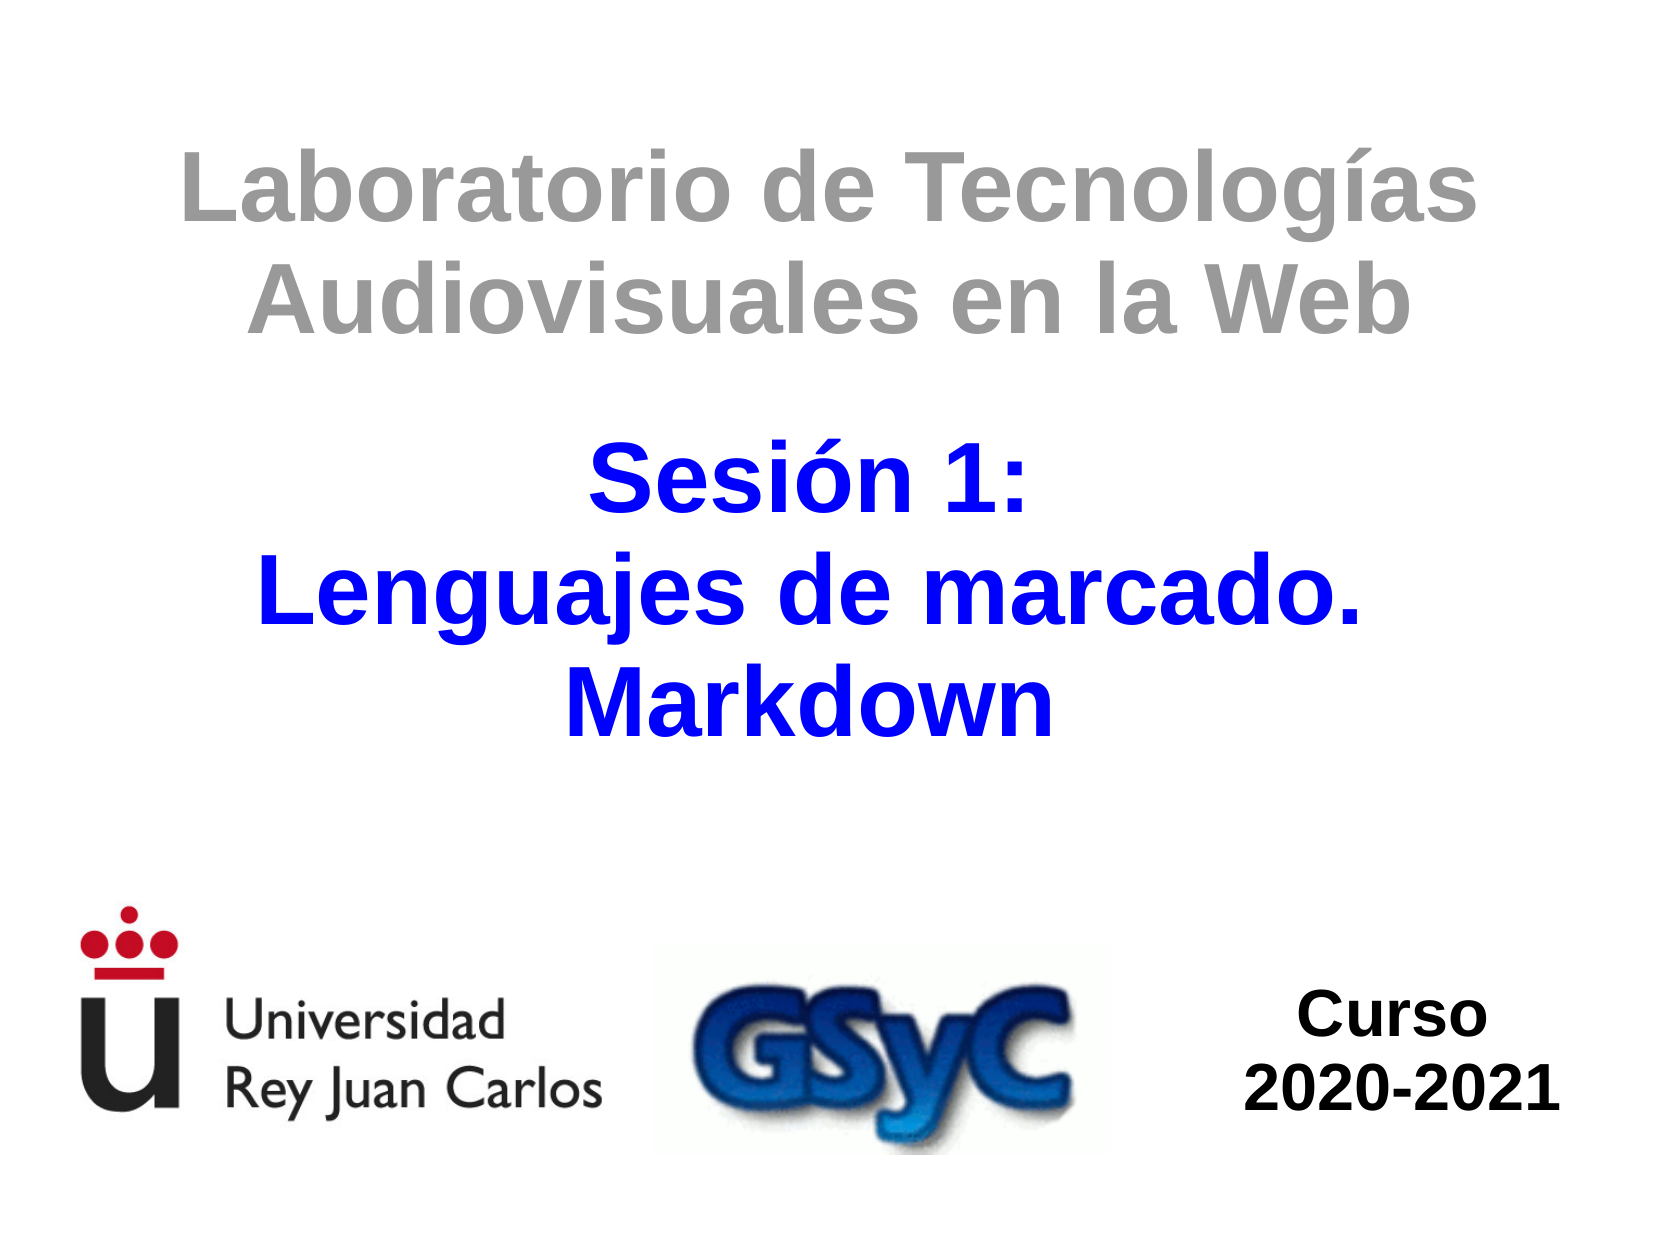

Laboratorio de Tecnologías Audiovisuales en la Web
# Sesión 1: Lenguajes de marcado. Markdown
Curso
2020-2021